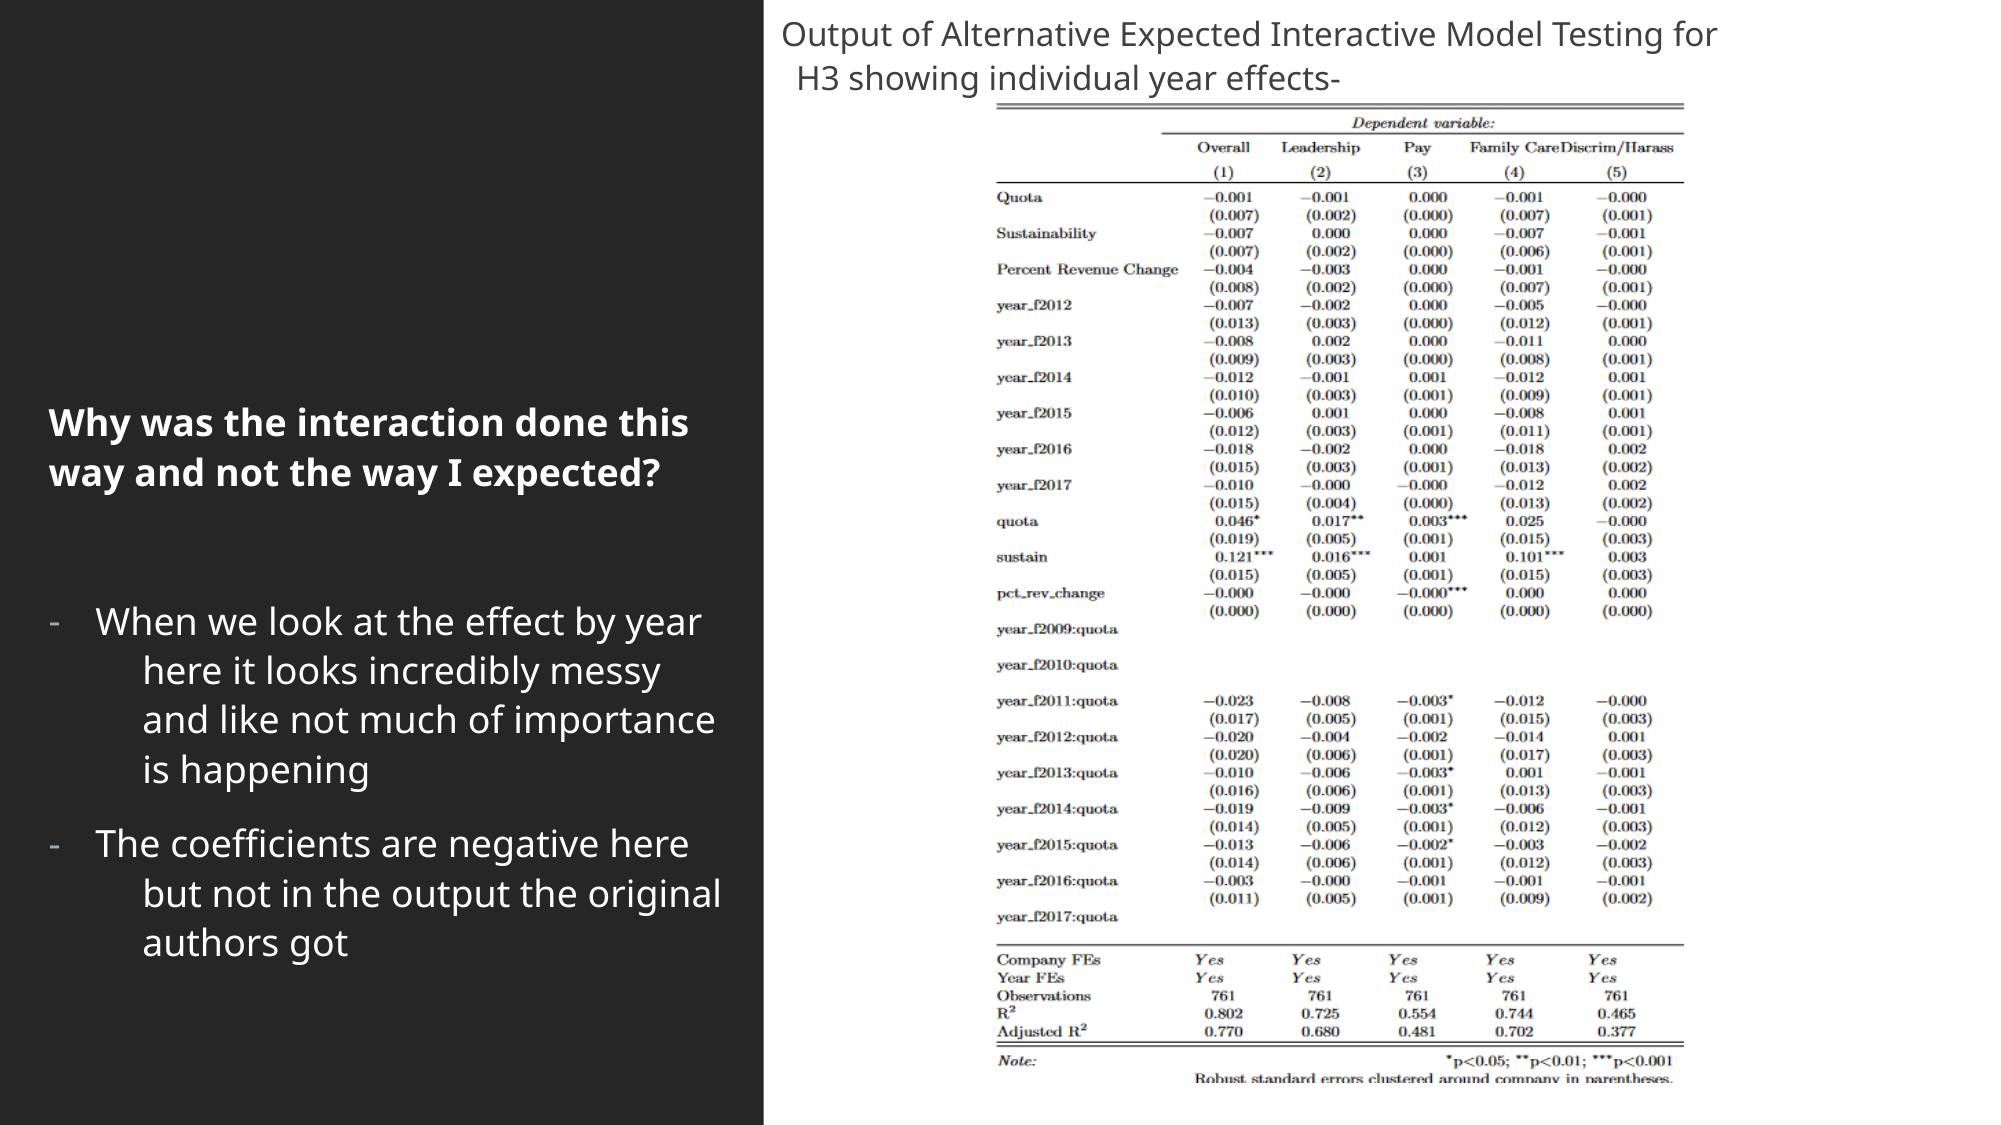

Output of Alternative Expected Interactive Model Testing for H3 showing individual year effects-
# Why was the interaction done this way and not the way I expected?
When we look at the effect by year here it looks incredibly messy and like not much of importance is happening
The coefficients are negative here but not in the output the original authors got